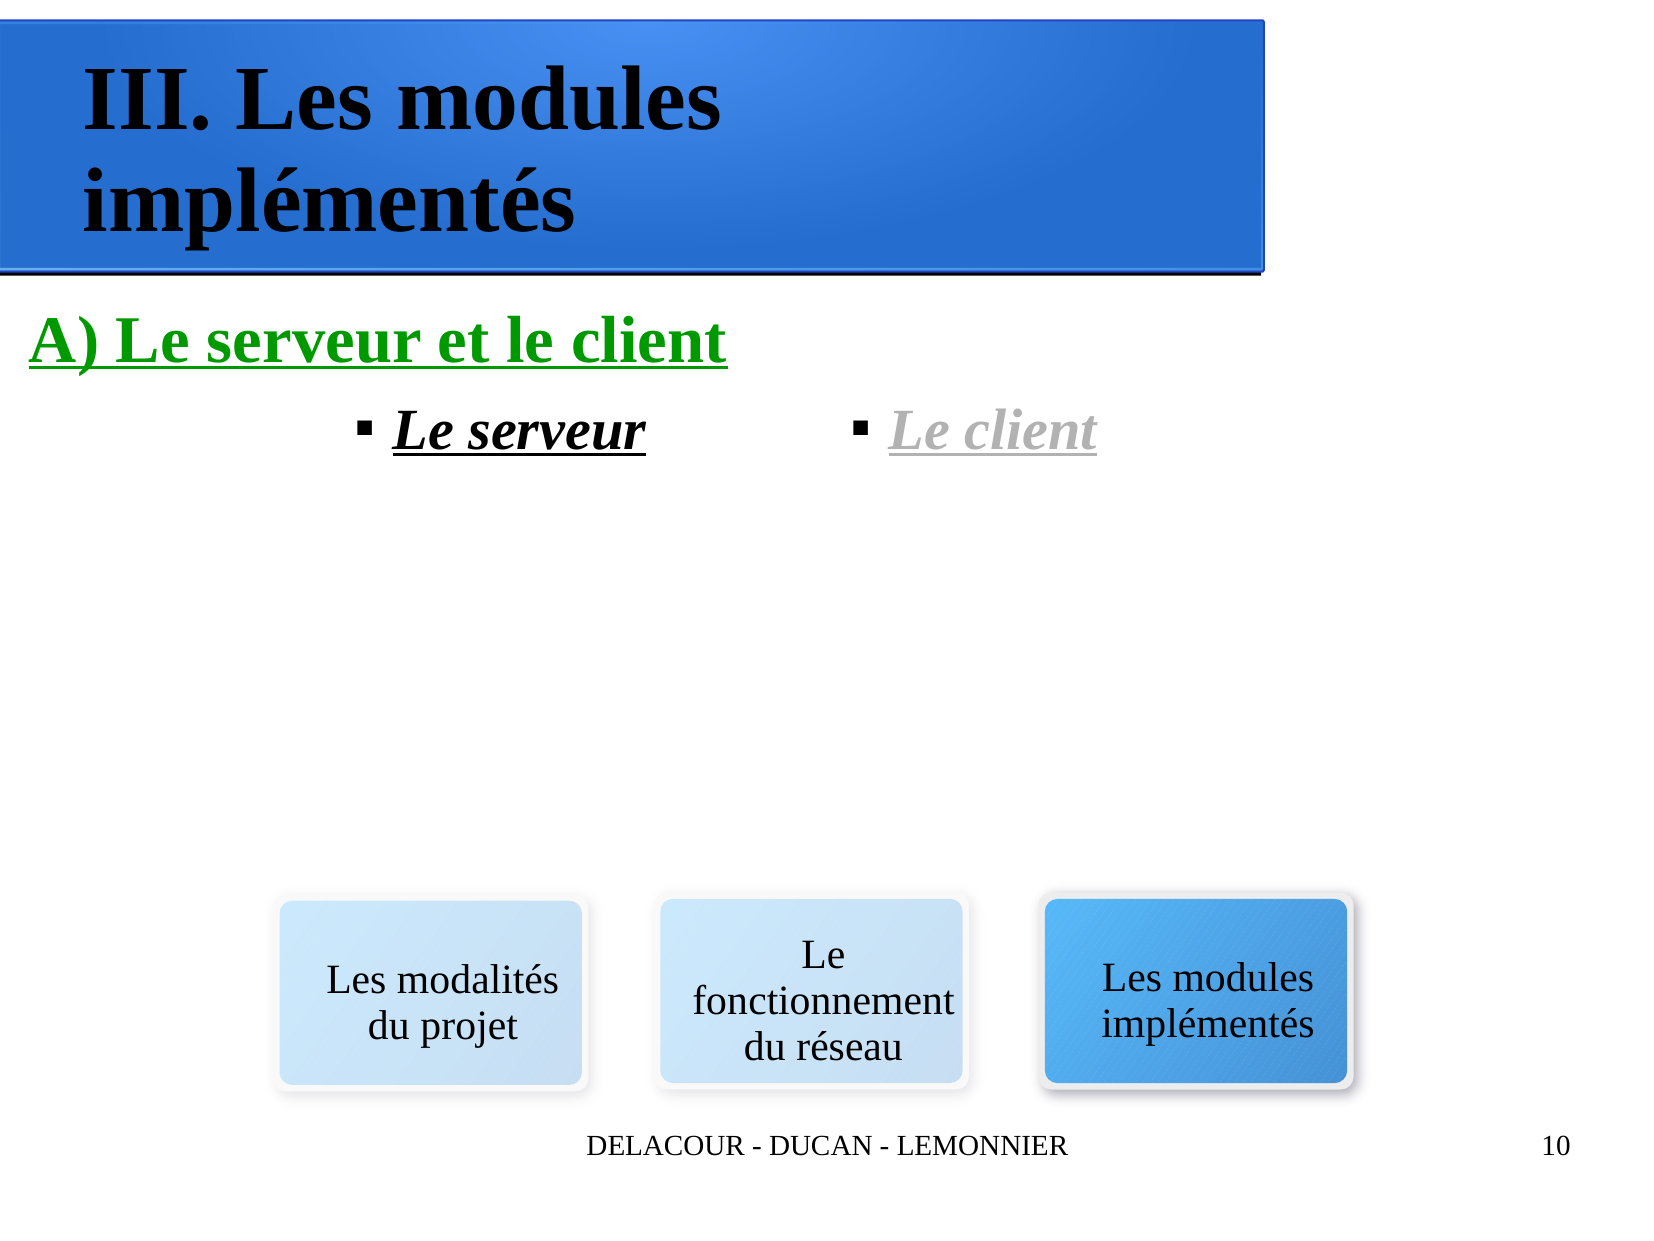

# III. Les modules implémentés
A) Le serveur et le client
Le serveur
Le client
Le
fonctionnement
du réseau
Les modules
implémentés
Les modalités
du projet
DELACOUR - DUCAN - LEMONNIER
10